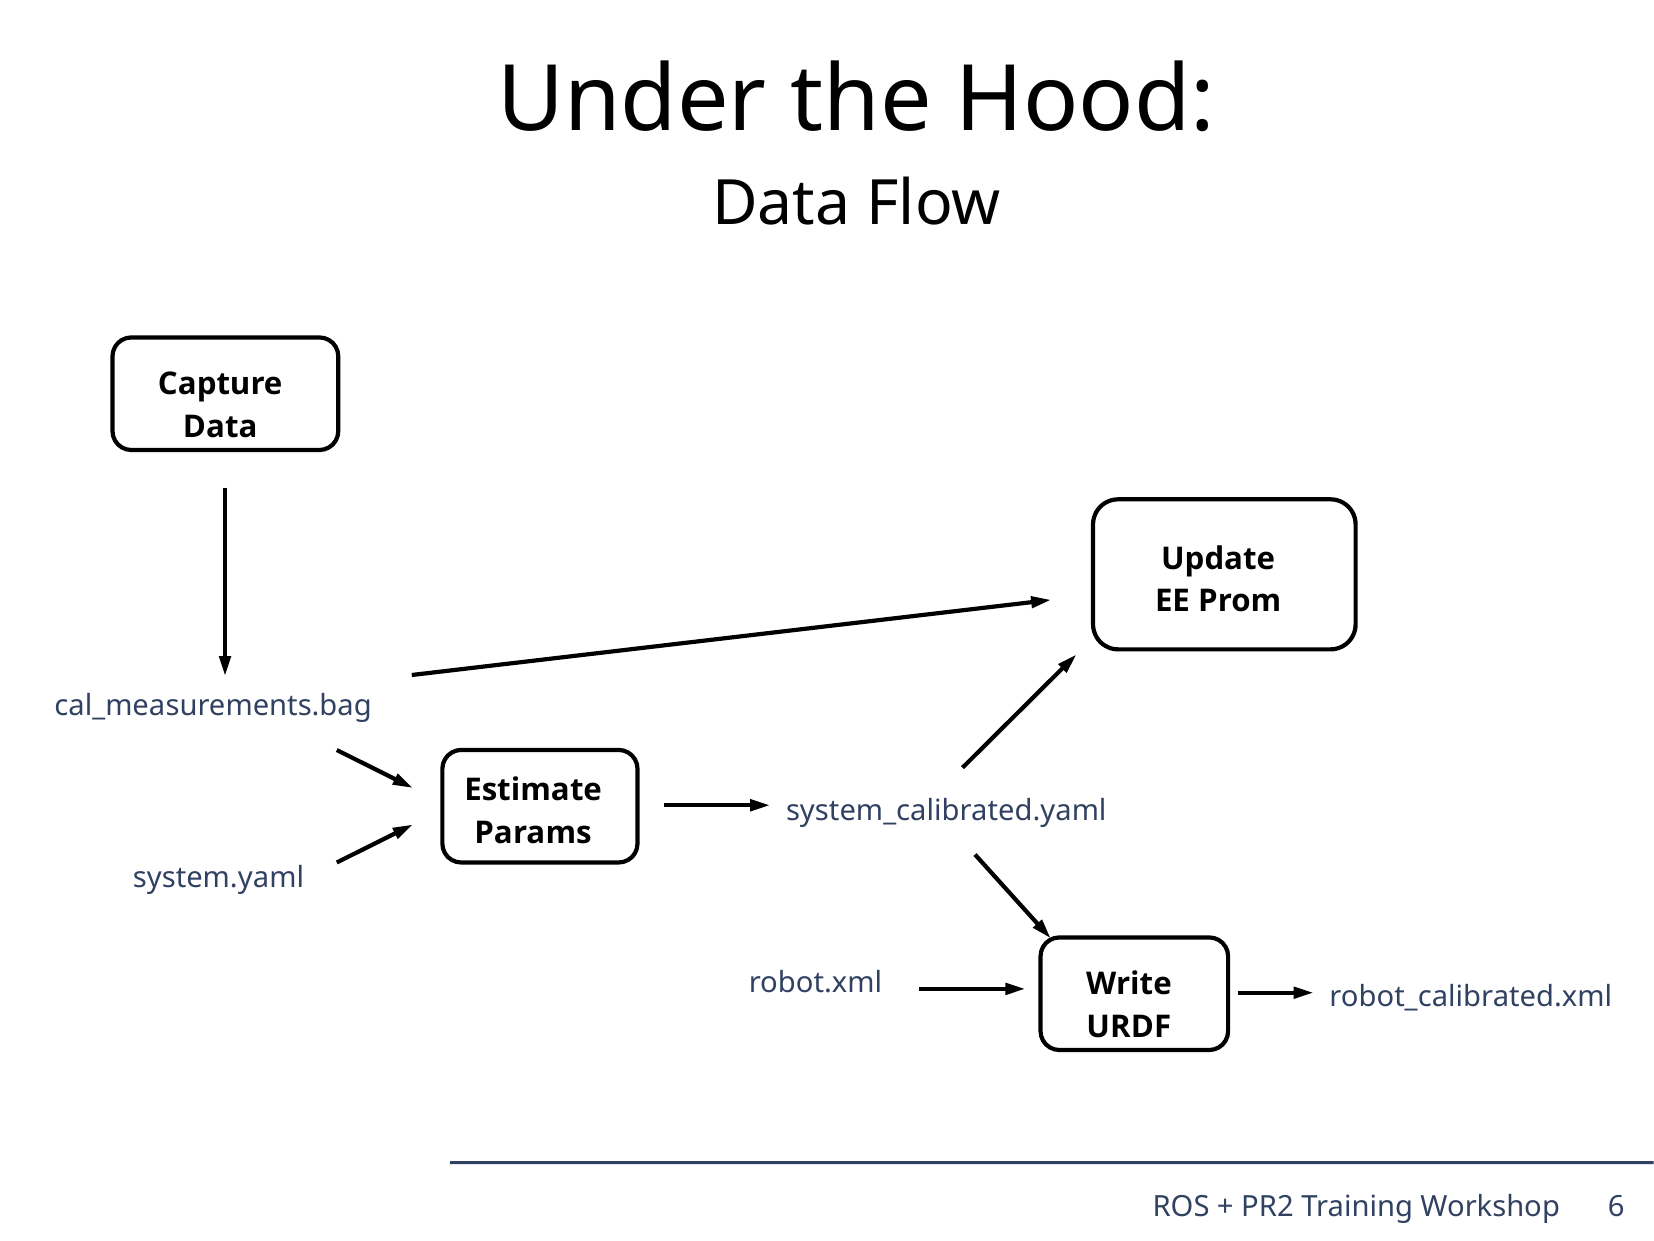

# Under the Hood: Data Flow
Capture
Data
Update
EE Prom
cal_measurements.bag
Estimate
Params
system_calibrated.yaml
system.yaml
Write
URDF
robot.xml
robot_calibrated.xml